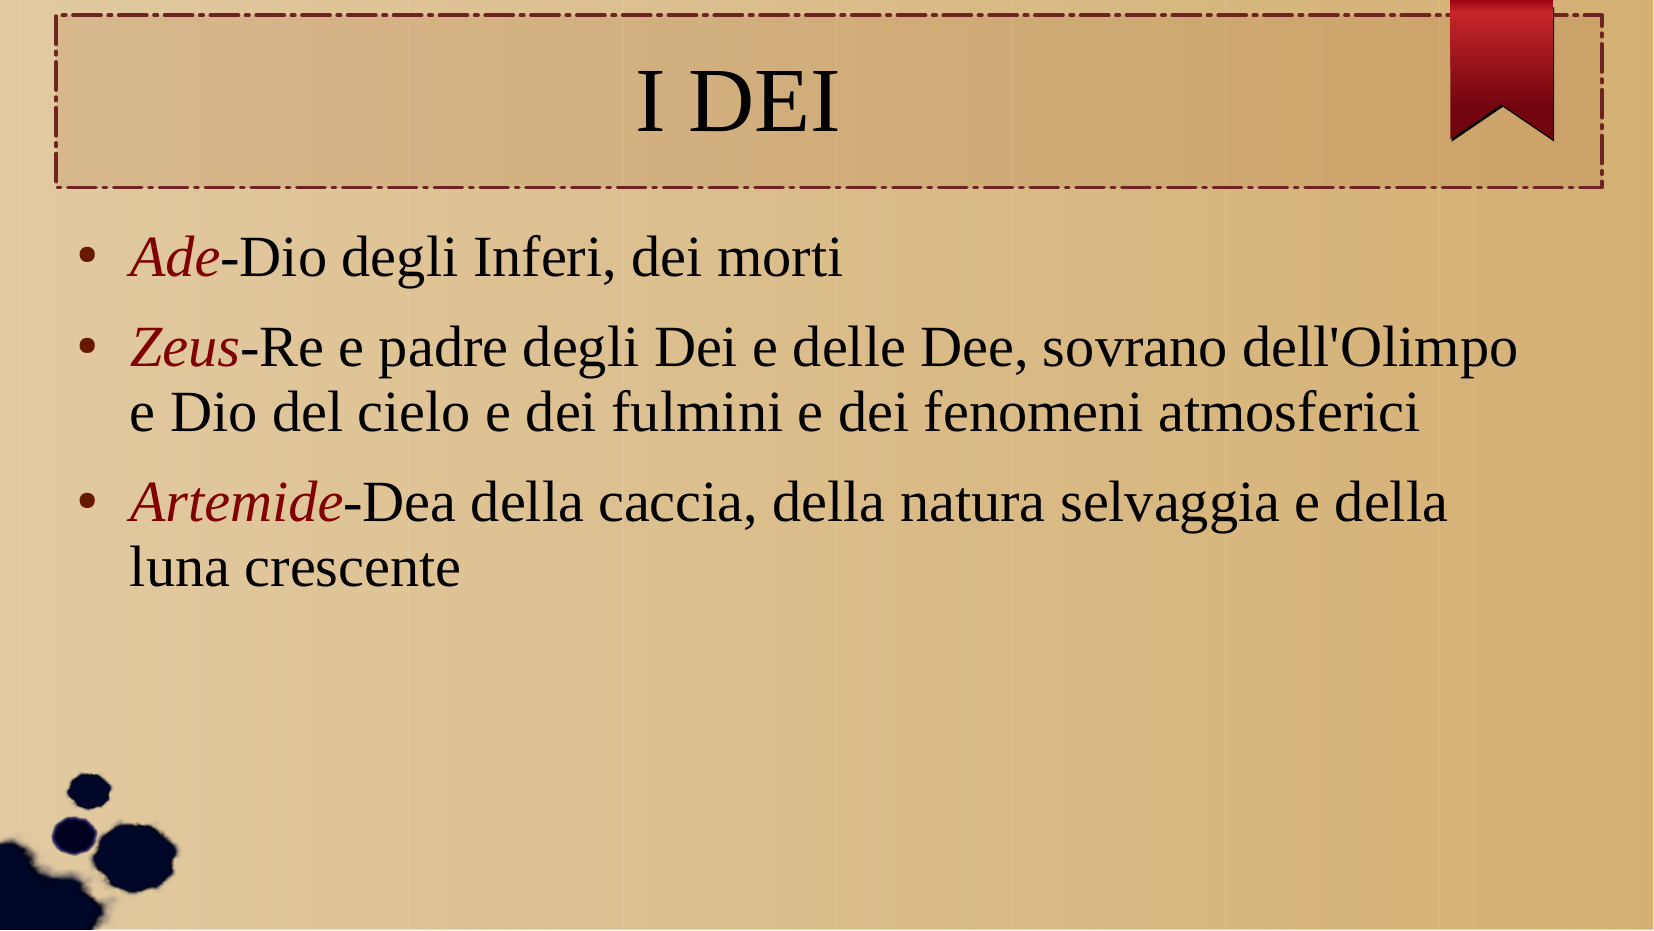

# I DEI
Ade-Dio degli Inferi, dei morti
Zeus-Re e padre degli Dei e delle Dee, sovrano dell'Olimpo e Dio del cielo e dei fulmini e dei fenomeni atmosferici
Artemide-Dea della caccia, della natura selvaggia e della luna crescente